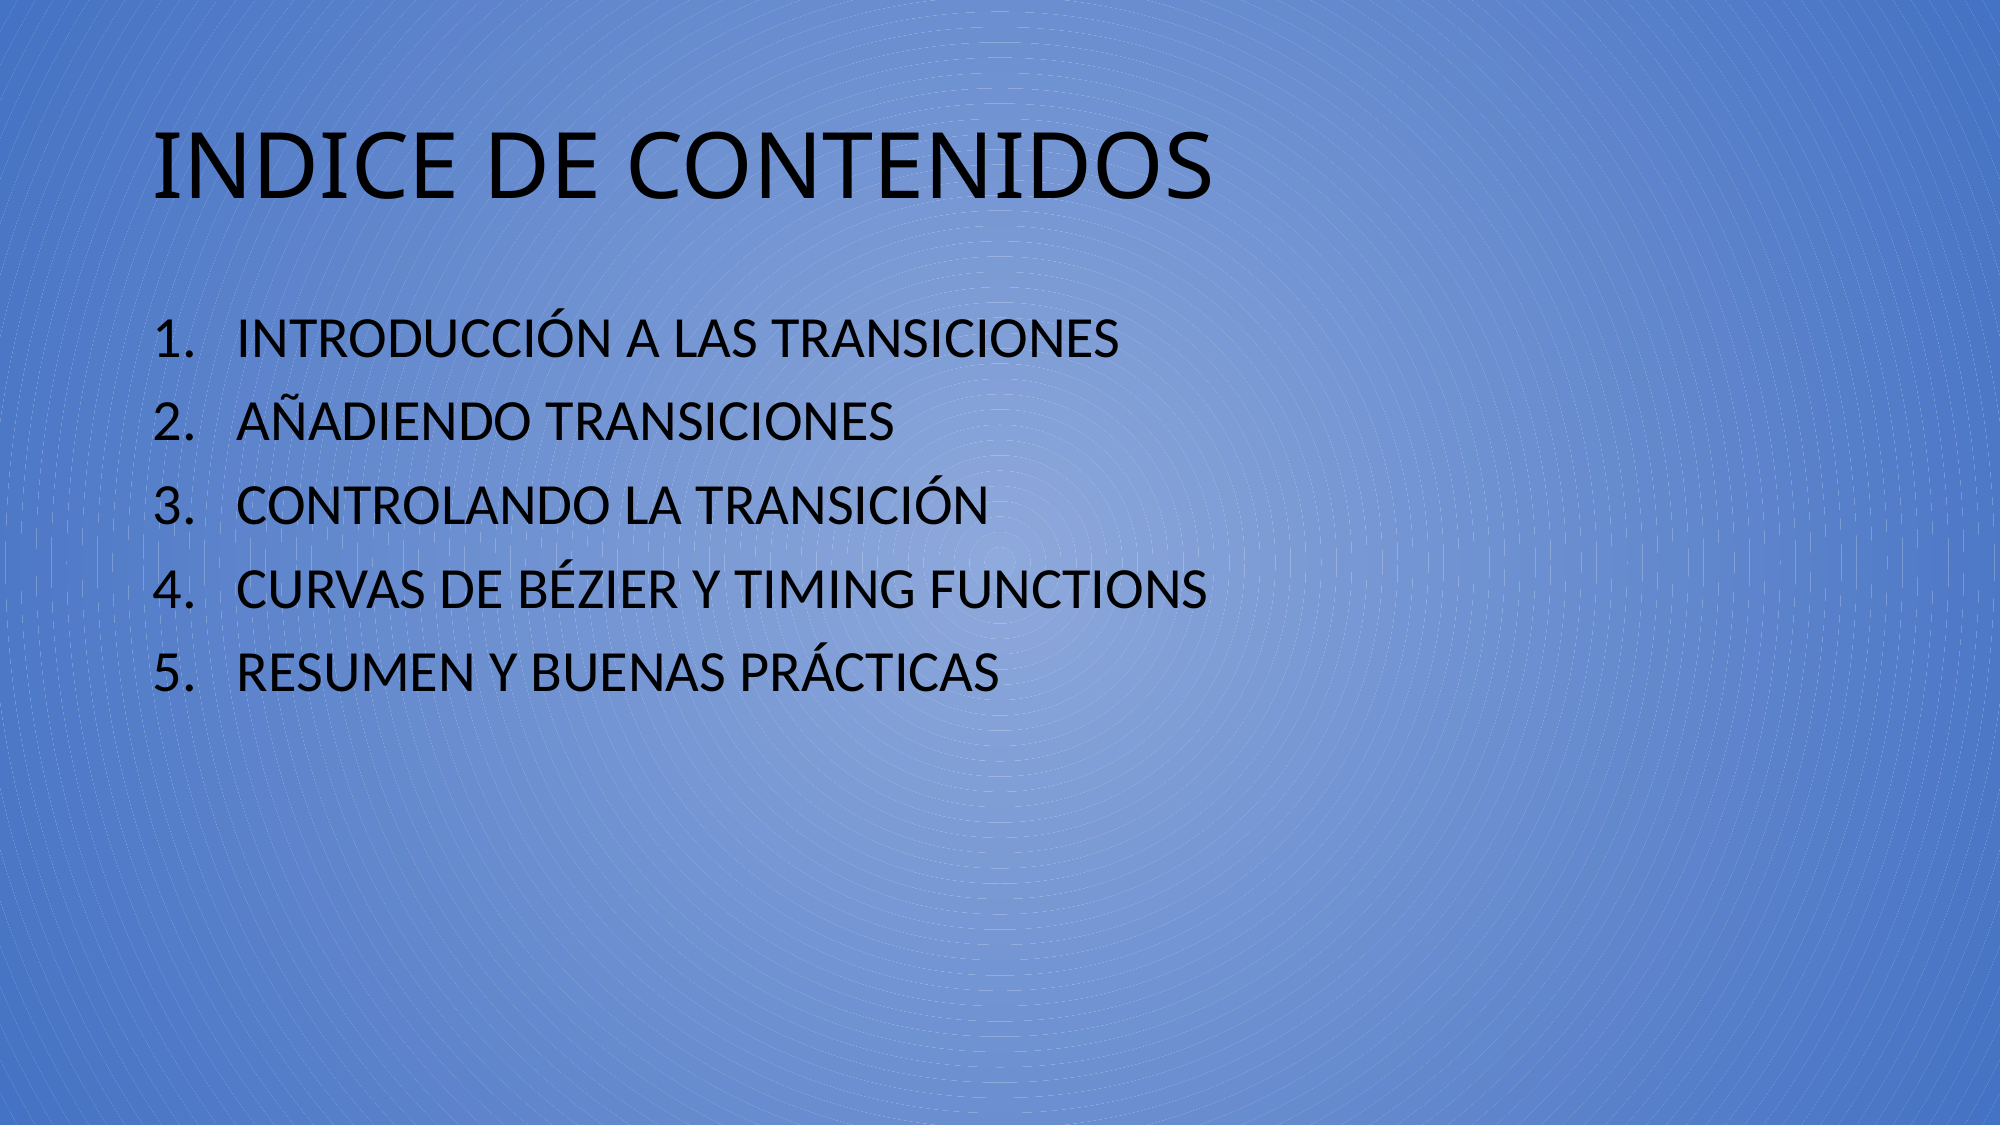

# INDICE DE CONTENIDOS
INTRODUCCIÓN A LAS TRANSICIONES
AÑADIENDO TRANSICIONES
CONTROLANDO LA TRANSICIÓN
CURVAS DE BÉZIER Y TIMING FUNCTIONS
RESUMEN Y BUENAS PRÁCTICAS